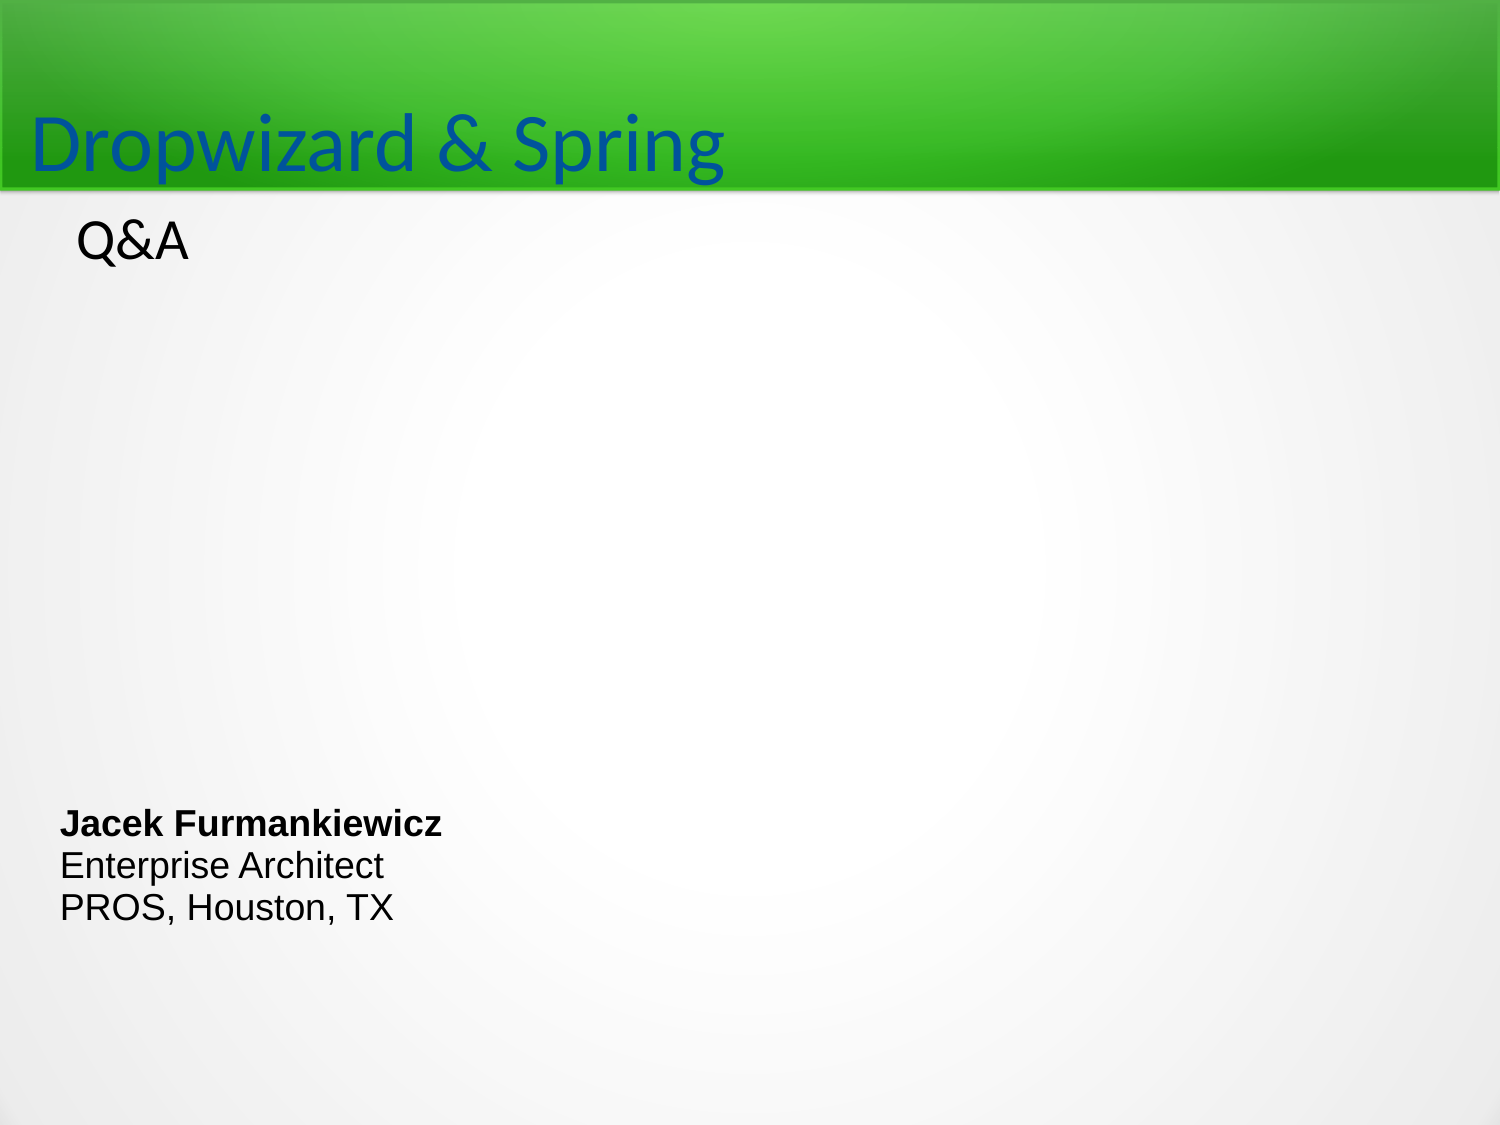

Dropwizard & Spring
Q&A
Jacek Furmankiewicz
Enterprise Architect
PROS, Houston, TX